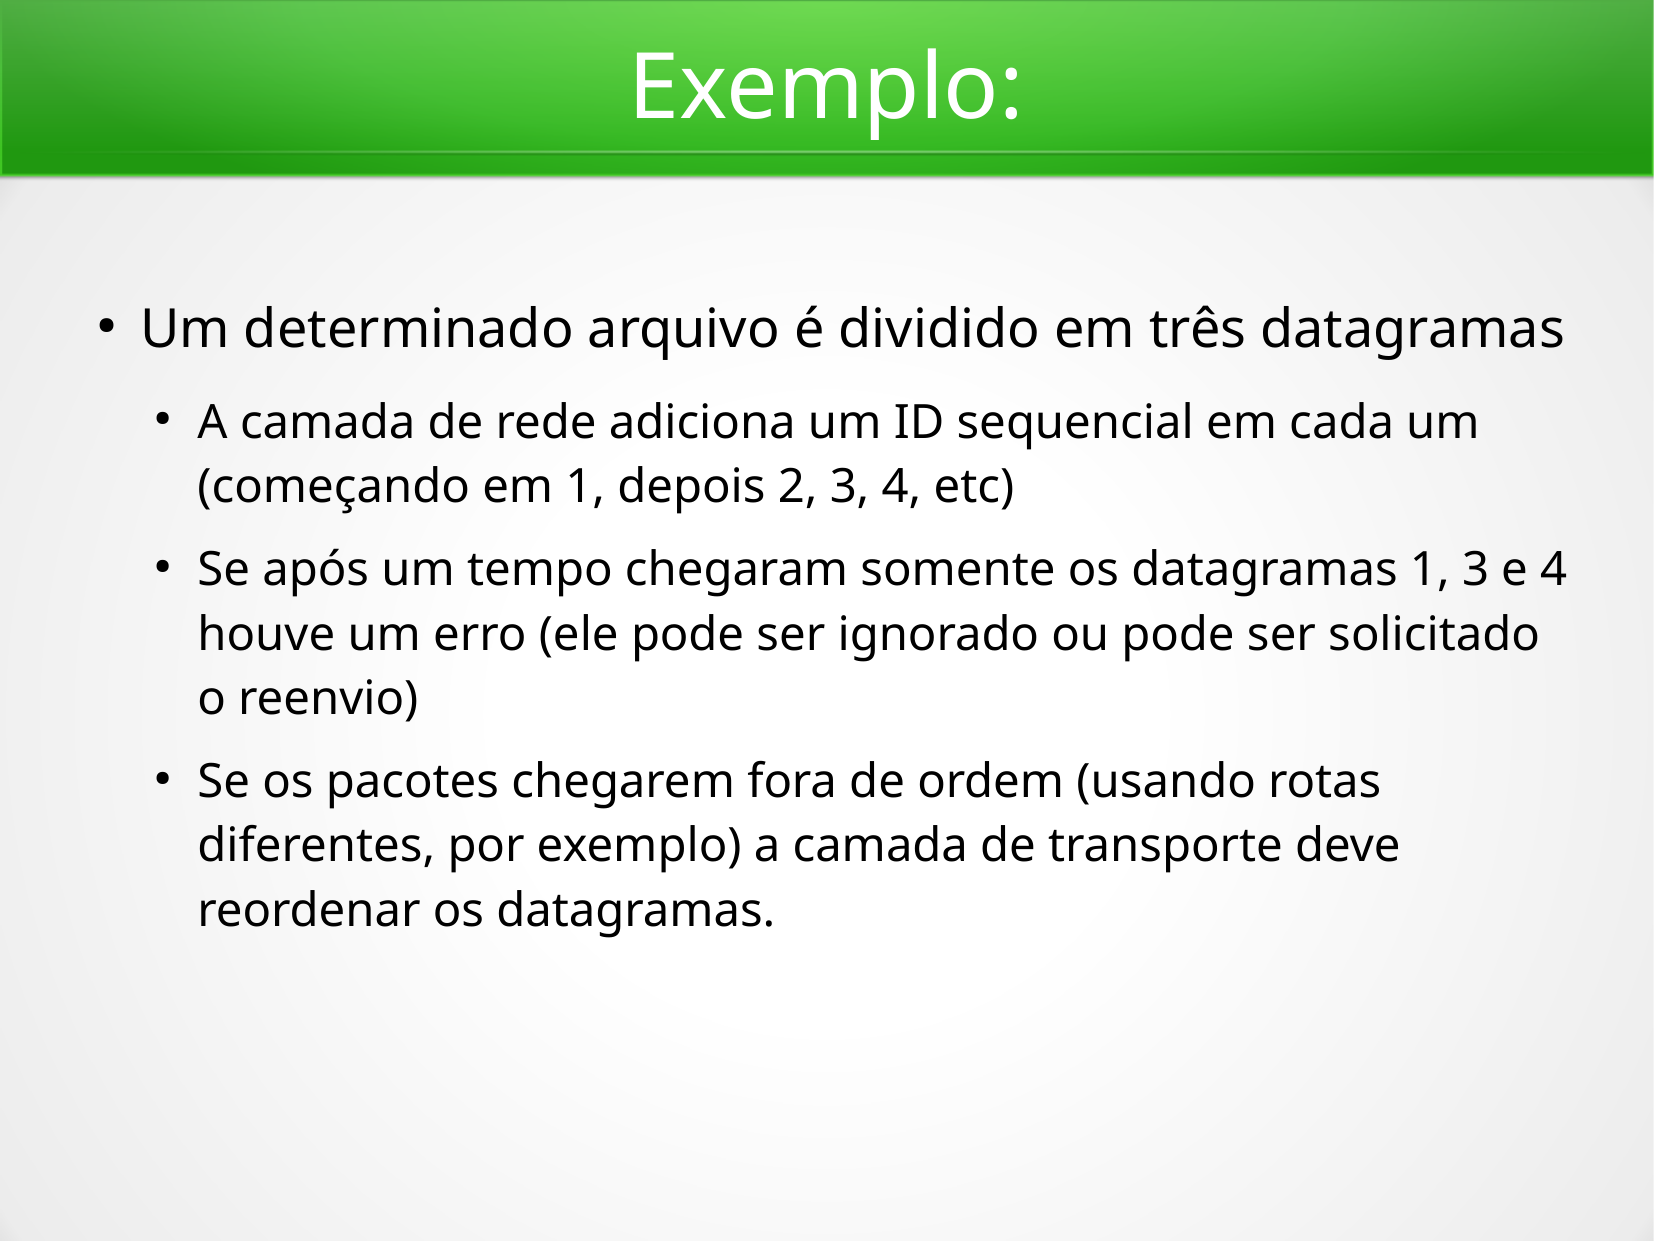

# Exemplo:
Um determinado arquivo é dividido em três datagramas
A camada de rede adiciona um ID sequencial em cada um (começando em 1, depois 2, 3, 4, etc)
Se após um tempo chegaram somente os datagramas 1, 3 e 4 houve um erro (ele pode ser ignorado ou pode ser solicitado o reenvio)
Se os pacotes chegarem fora de ordem (usando rotas diferentes, por exemplo) a camada de transporte deve reordenar os datagramas.